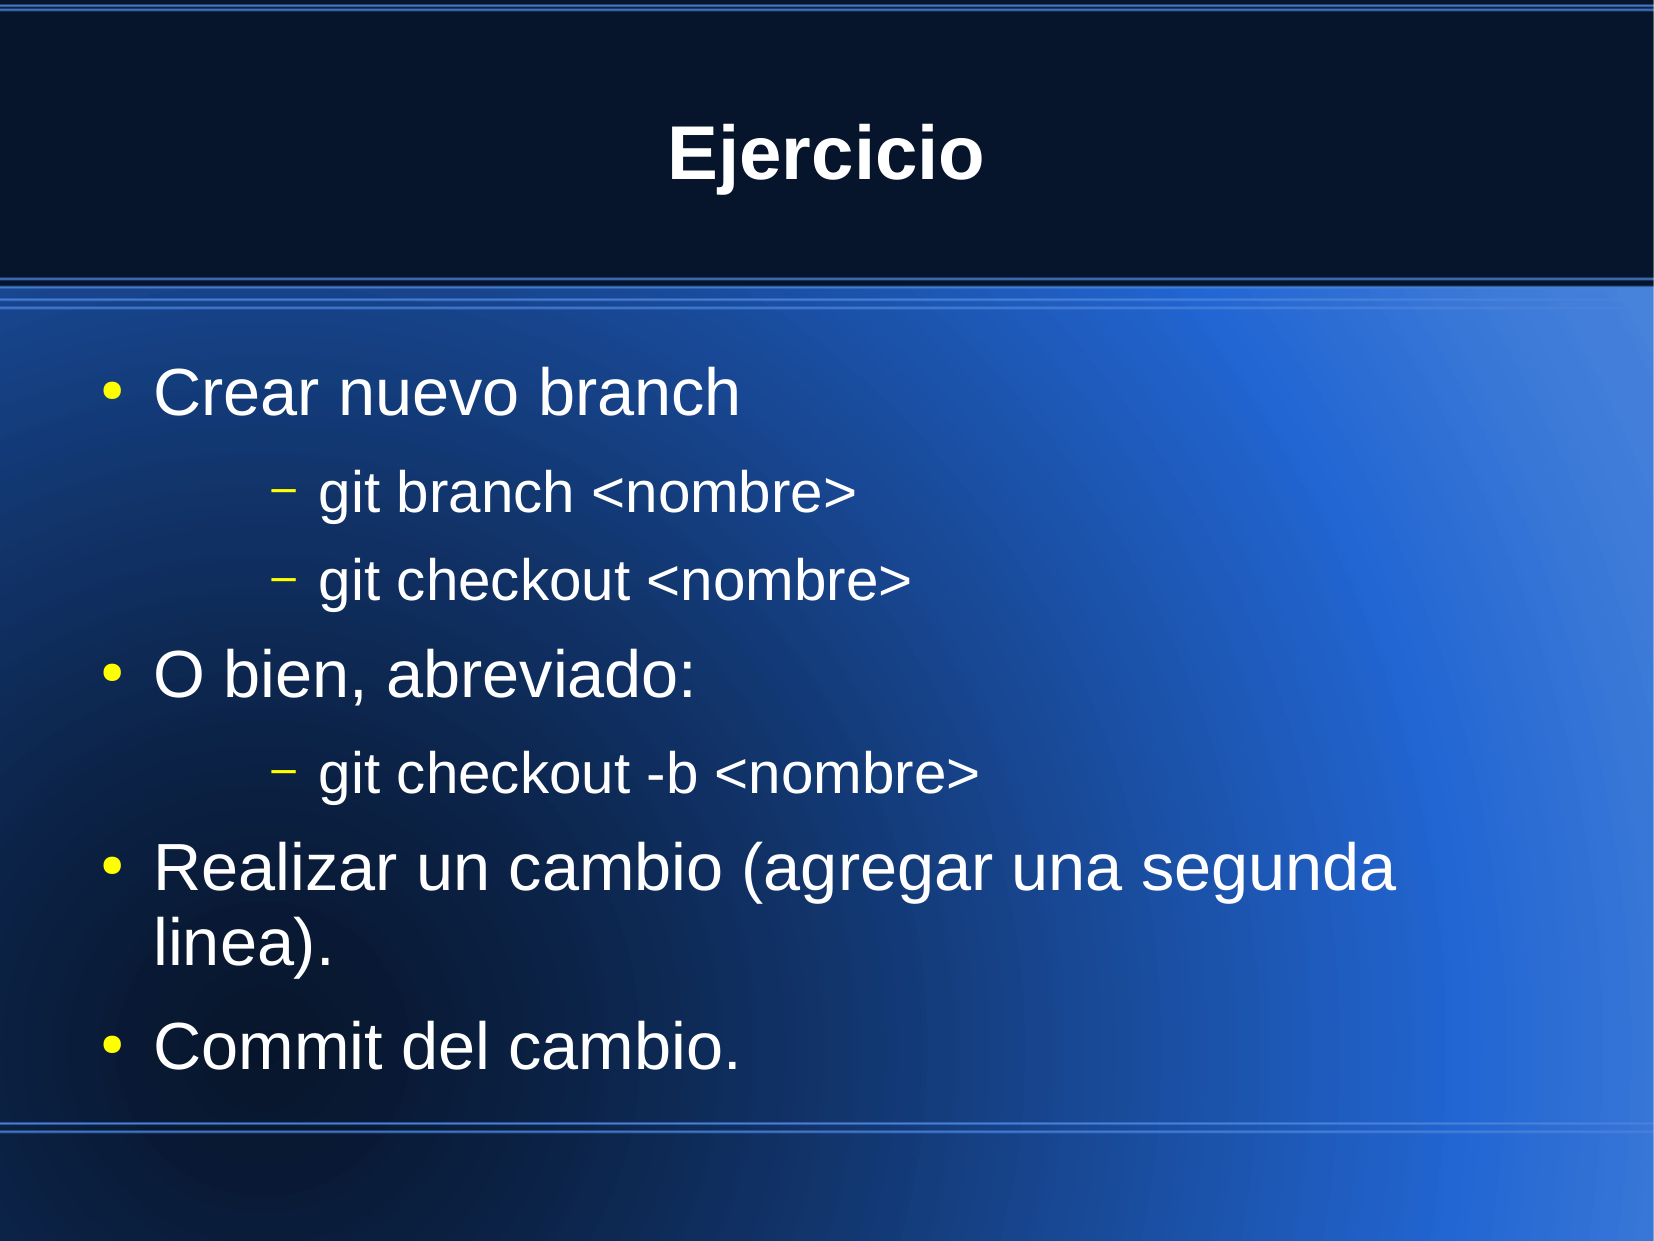

# Ejercicio
Crear nuevo branch
git branch <nombre>
git checkout <nombre>
O bien, abreviado:
git checkout -b <nombre>
Realizar un cambio (agregar una segunda linea).
Commit del cambio.